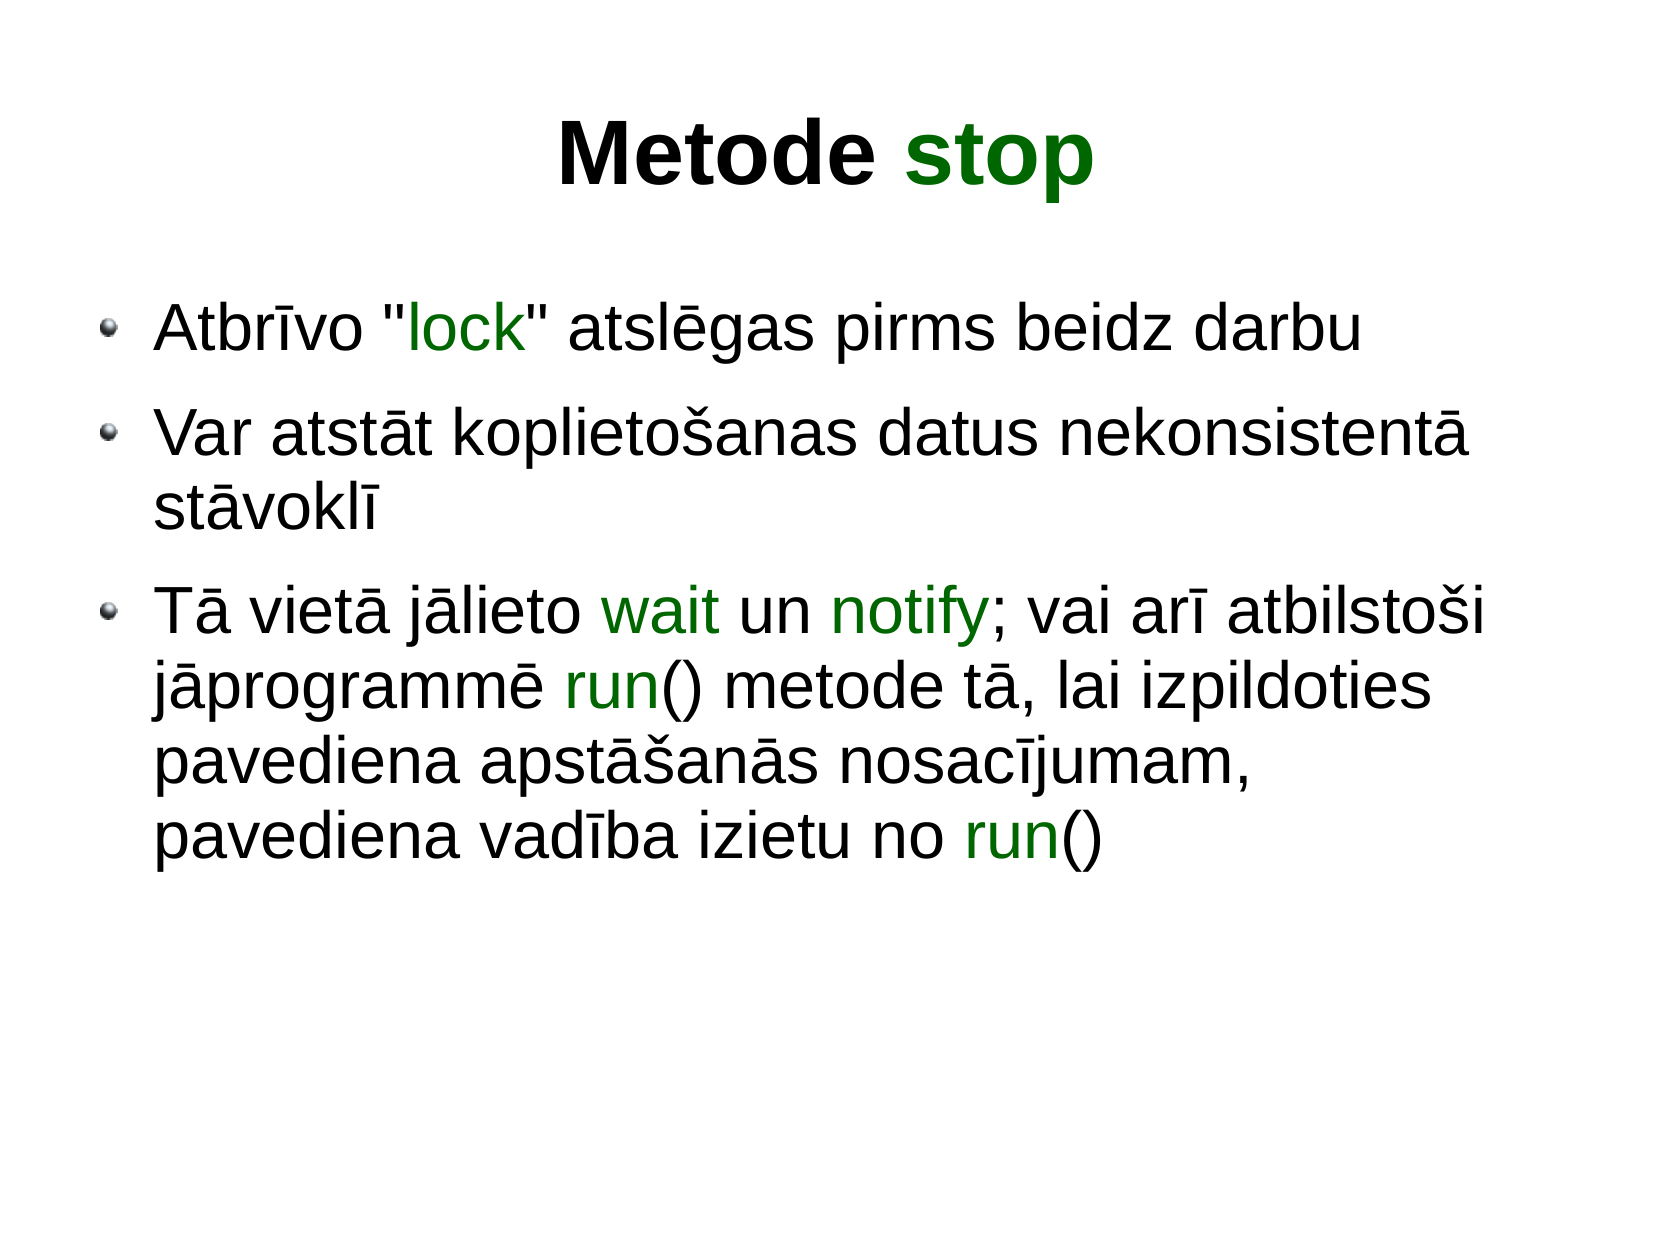

# Metode stop
Atbrīvo "lock" atslēgas pirms beidz darbu
Var atstāt koplietošanas datus nekonsistentā stāvoklī
Tā vietā jālieto wait un notify; vai arī atbilstoši jāprogrammē run() metode tā, lai izpildoties pavediena apstāšanās nosacījumam, pavediena vadība izietu no run()